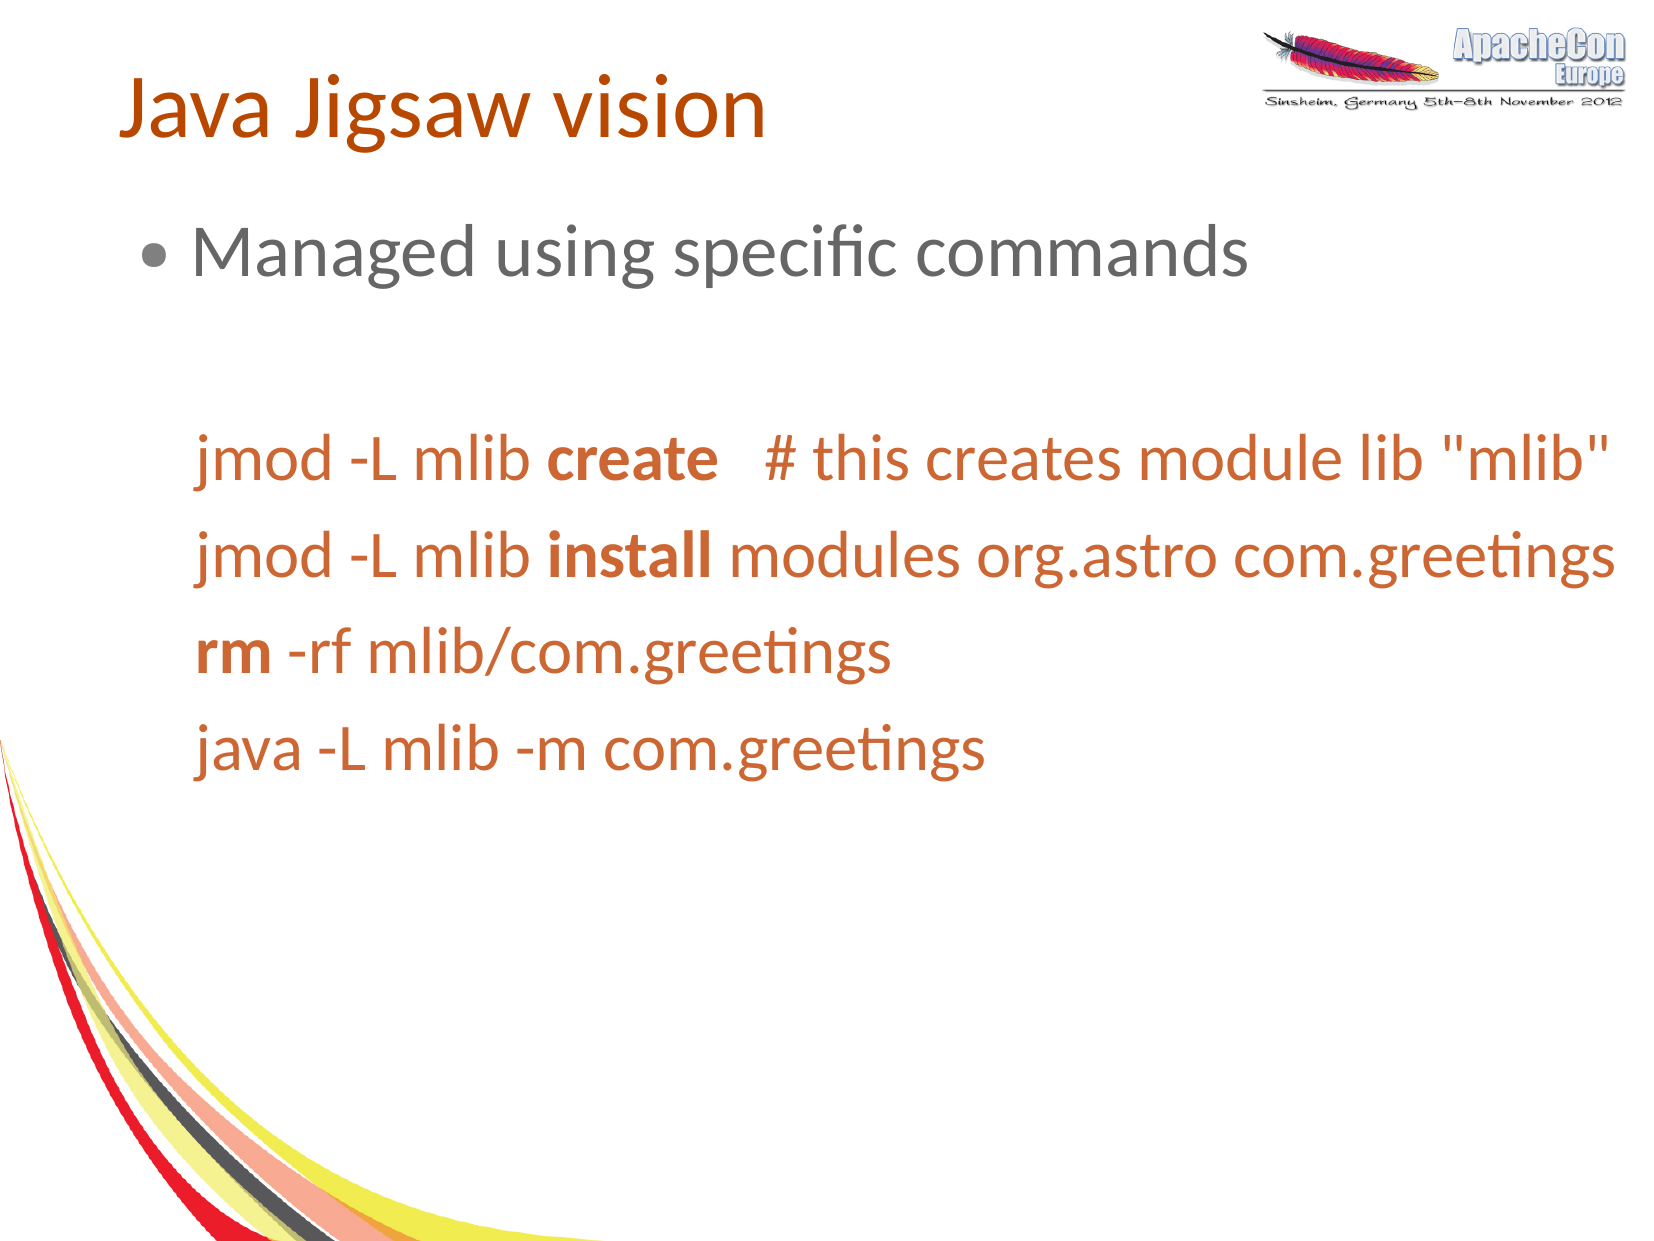

# Java Jigsaw vision
Managed using specific commands
 jmod -L mlib create # this creates module lib "mlib"
 jmod -L mlib install modules org.astro com.greetings
 rm -rf mlib/com.greetings
 java -L mlib -m com.greetings